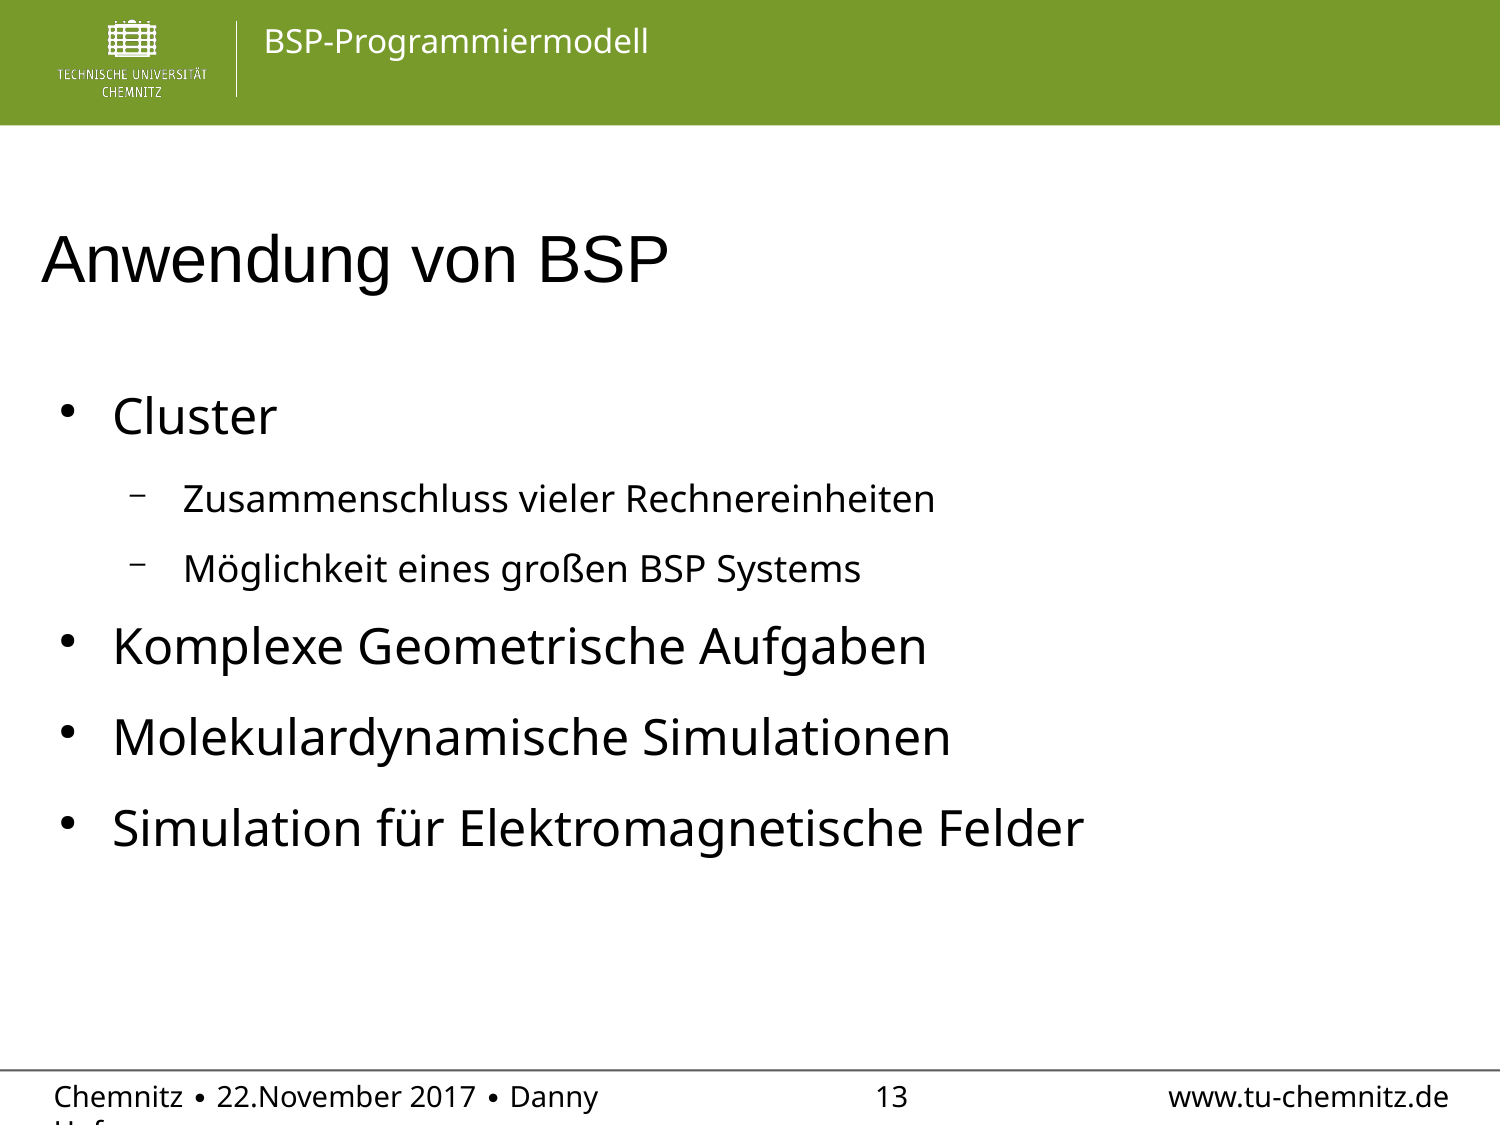

# Anwendung von BSP
Cluster
Zusammenschluss vieler Rechnereinheiten
Möglichkeit eines großen BSP Systems
Komplexe Geometrische Aufgaben
Molekulardynamische Simulationen
Simulation für Elektromagnetische Felder